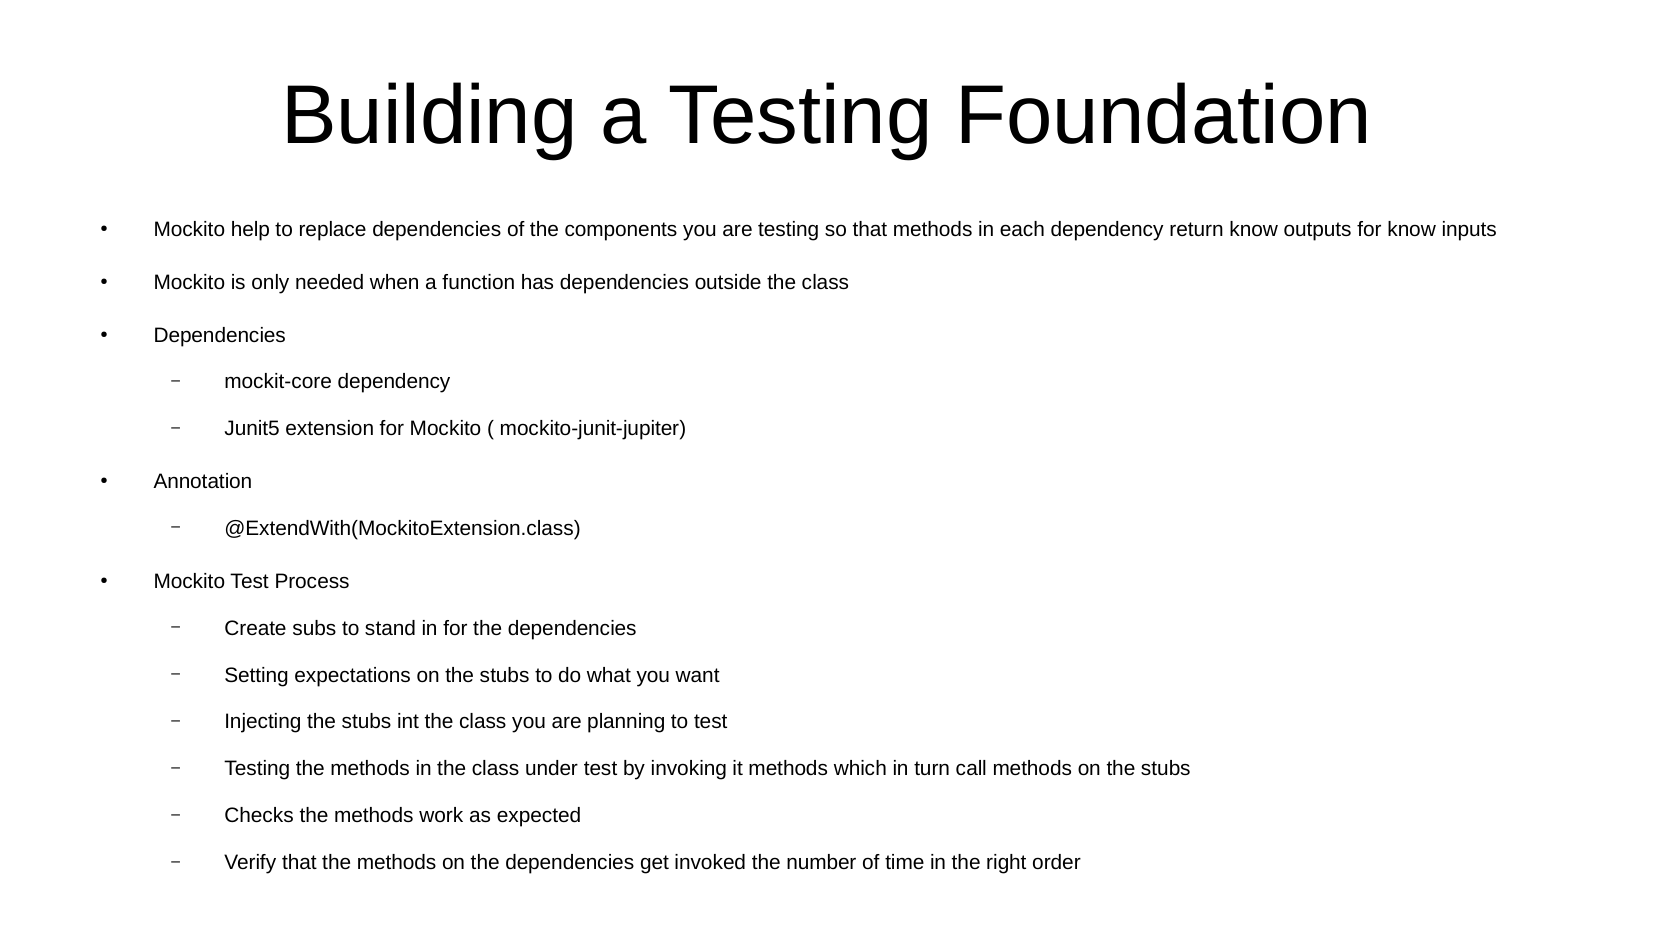

# Building a Testing Foundation
Mockito help to replace dependencies of the components you are testing so that methods in each dependency return know outputs for know inputs
Mockito is only needed when a function has dependencies outside the class
Dependencies
mockit-core dependency
Junit5 extension for Mockito ( mockito-junit-jupiter)
Annotation
@ExtendWith(MockitoExtension.class)
Mockito Test Process
Create subs to stand in for the dependencies
Setting expectations on the stubs to do what you want
Injecting the stubs int the class you are planning to test
Testing the methods in the class under test by invoking it methods which in turn call methods on the stubs
Checks the methods work as expected
Verify that the methods on the dependencies get invoked the number of time in the right order